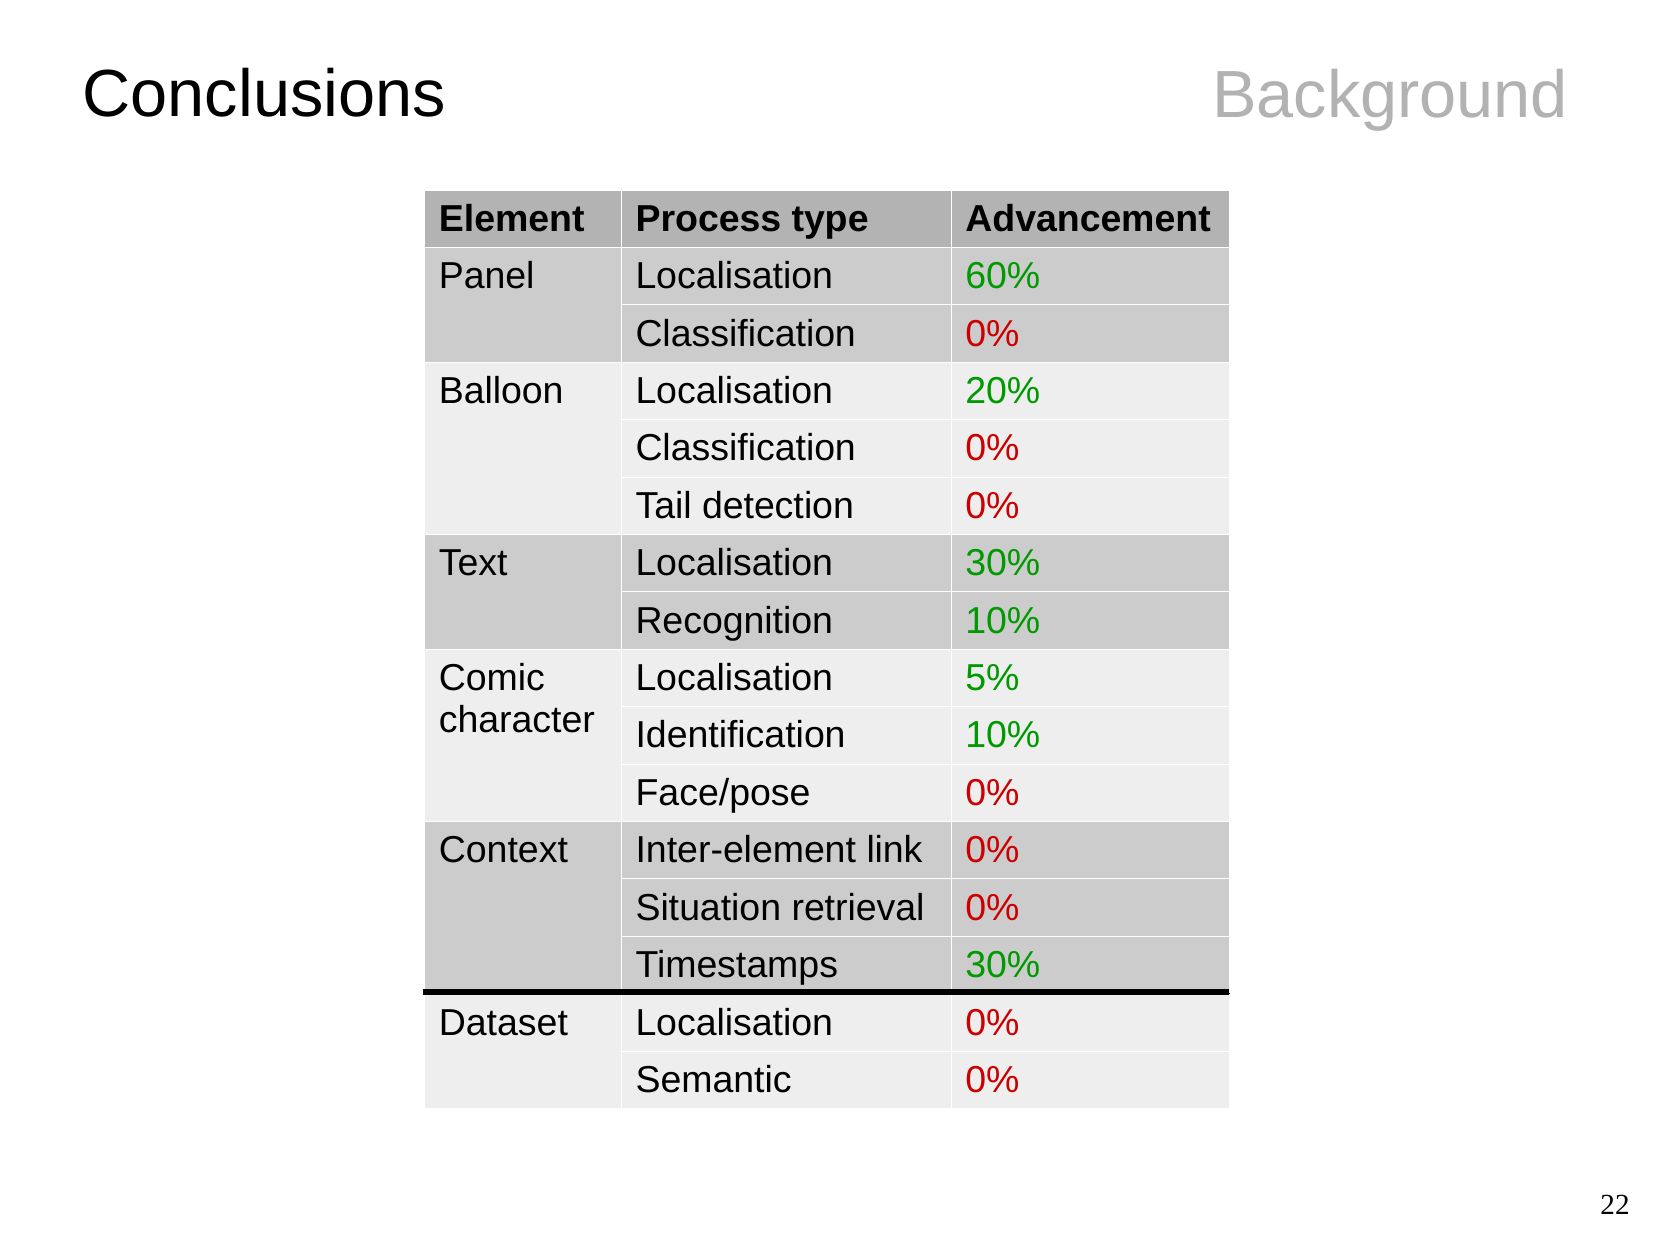

# Conclusions
| Element | Process type | Advancement |
| --- | --- | --- |
| Panel | Localisation | 60% |
| | Classification | 0% |
| Balloon | Localisation | 20% |
| | Classification | 0% |
| | Tail detection | 0% |
| Text | Localisation | 30% |
| | Recognition | 10% |
| Comic character | Localisation | 5% |
| | Identification | 10% |
| | Face/pose | 0% |
| Context | Inter-element link | 0% |
| | Situation retrieval | 0% |
| | Timestamps | 30% |
| Dataset | Localisation | 0% |
| | Semantic | 0% |
| Element | Process type | Before | After | |
| --- | --- | --- | --- | --- |
| Panel | Localisation | 60% | 70% | 10% |
| | Classification | 0% | 0% | 0% |
| Balloon | Localisation | 20% | 50% | 30% |
| | Classification | 0% | 80% | 80% |
| Text | Localisation | 30% | 60% | 30% |
| | Recognition | 10% | 10% | 0% |
| Comic character | Localisation | 5% | 10% | 5% |
| | Identification | 10% | 10% | 10% |
| | Face/pose | 0% | 0% | 0% |
| Context | Inter-element link | 0% | 10% | 10% |
| | Situation retrieval | 0% | 0% | 0% |
| | Timestamps | 30% | 30% | 30% |
| Dataset | Localisation | 0% | 70% | 70% |
| | Semantic | 0% | 20% | 20% |
22